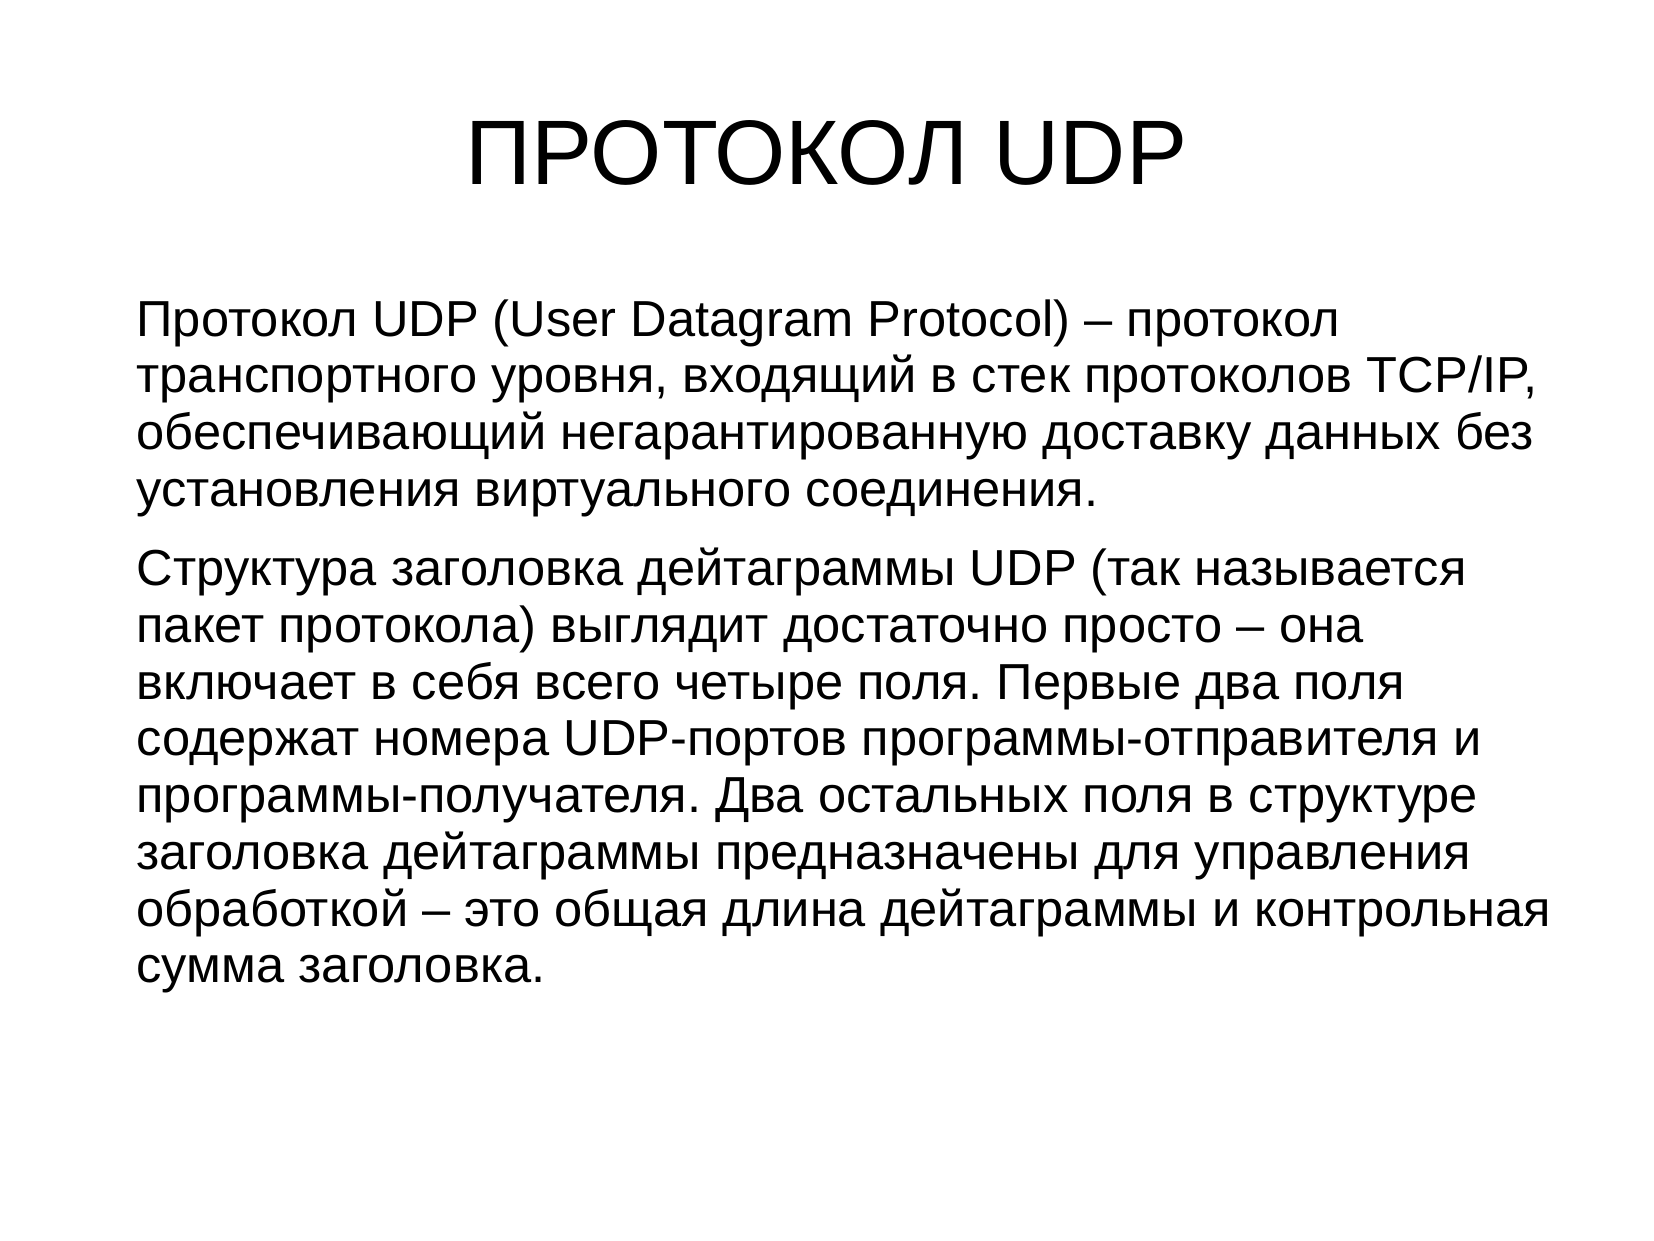

# ПРОТОКОЛ UDP
Протокол UDP (User Datagram Protocol) – протокол транспортного уровня, входящий в стек протоколов TCP/IP, обеспечивающий негарантированную доставку данных без установления виртуального соединения.
Структура заголовка дейтаграммы UDP (так называется пакет протокола) выглядит достаточно просто – она включает в себя всего четыре поля. Первые два поля содержат номера UDP-портов программы-отправителя и программы-получателя. Два остальных поля в структуре заголовка дейтаграммы предназначены для управления обработкой – это общая длина дейтаграммы и контрольная сумма заголовка.